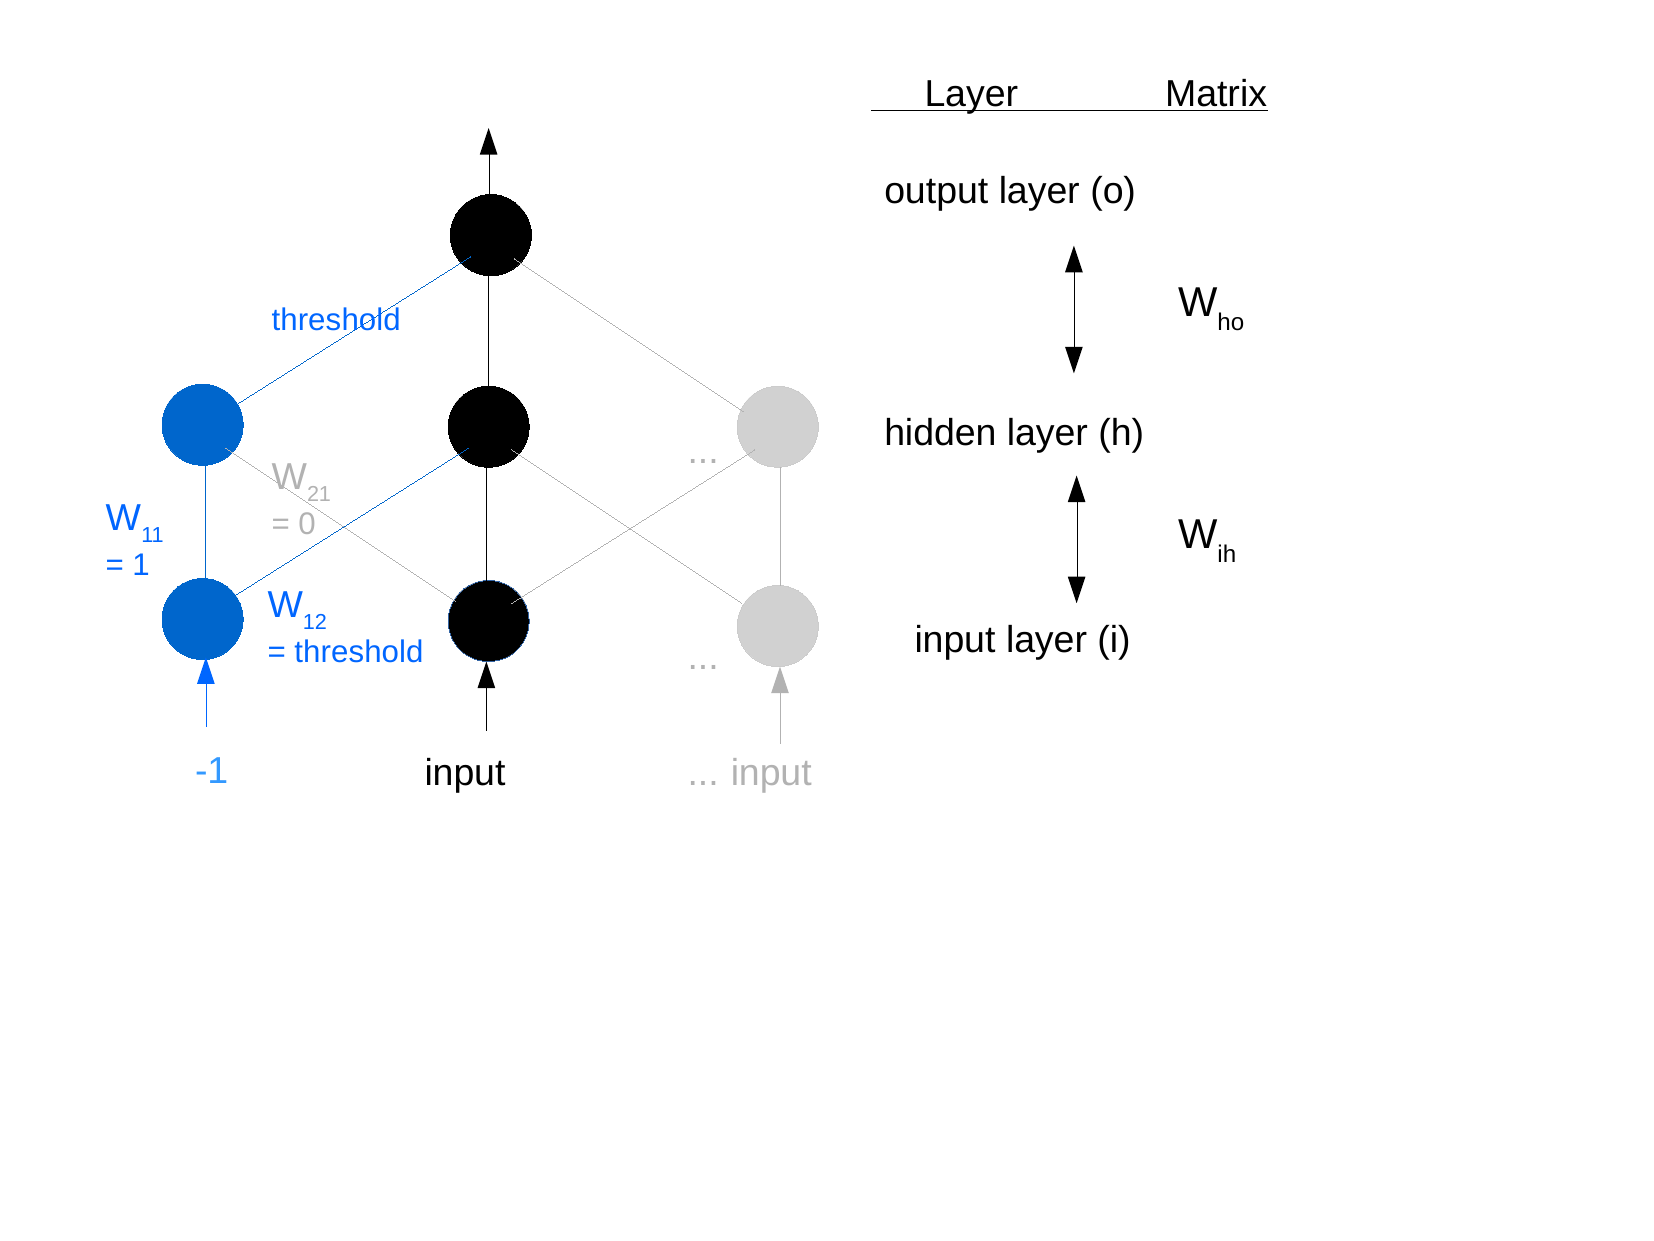

Layer
Matrix
output layer (o)
Who
threshold
hidden layer (h)
...
W21
= 0
W11
= 1
Wih
W12
= threshold
input layer (i)
...
-1
input
input
...